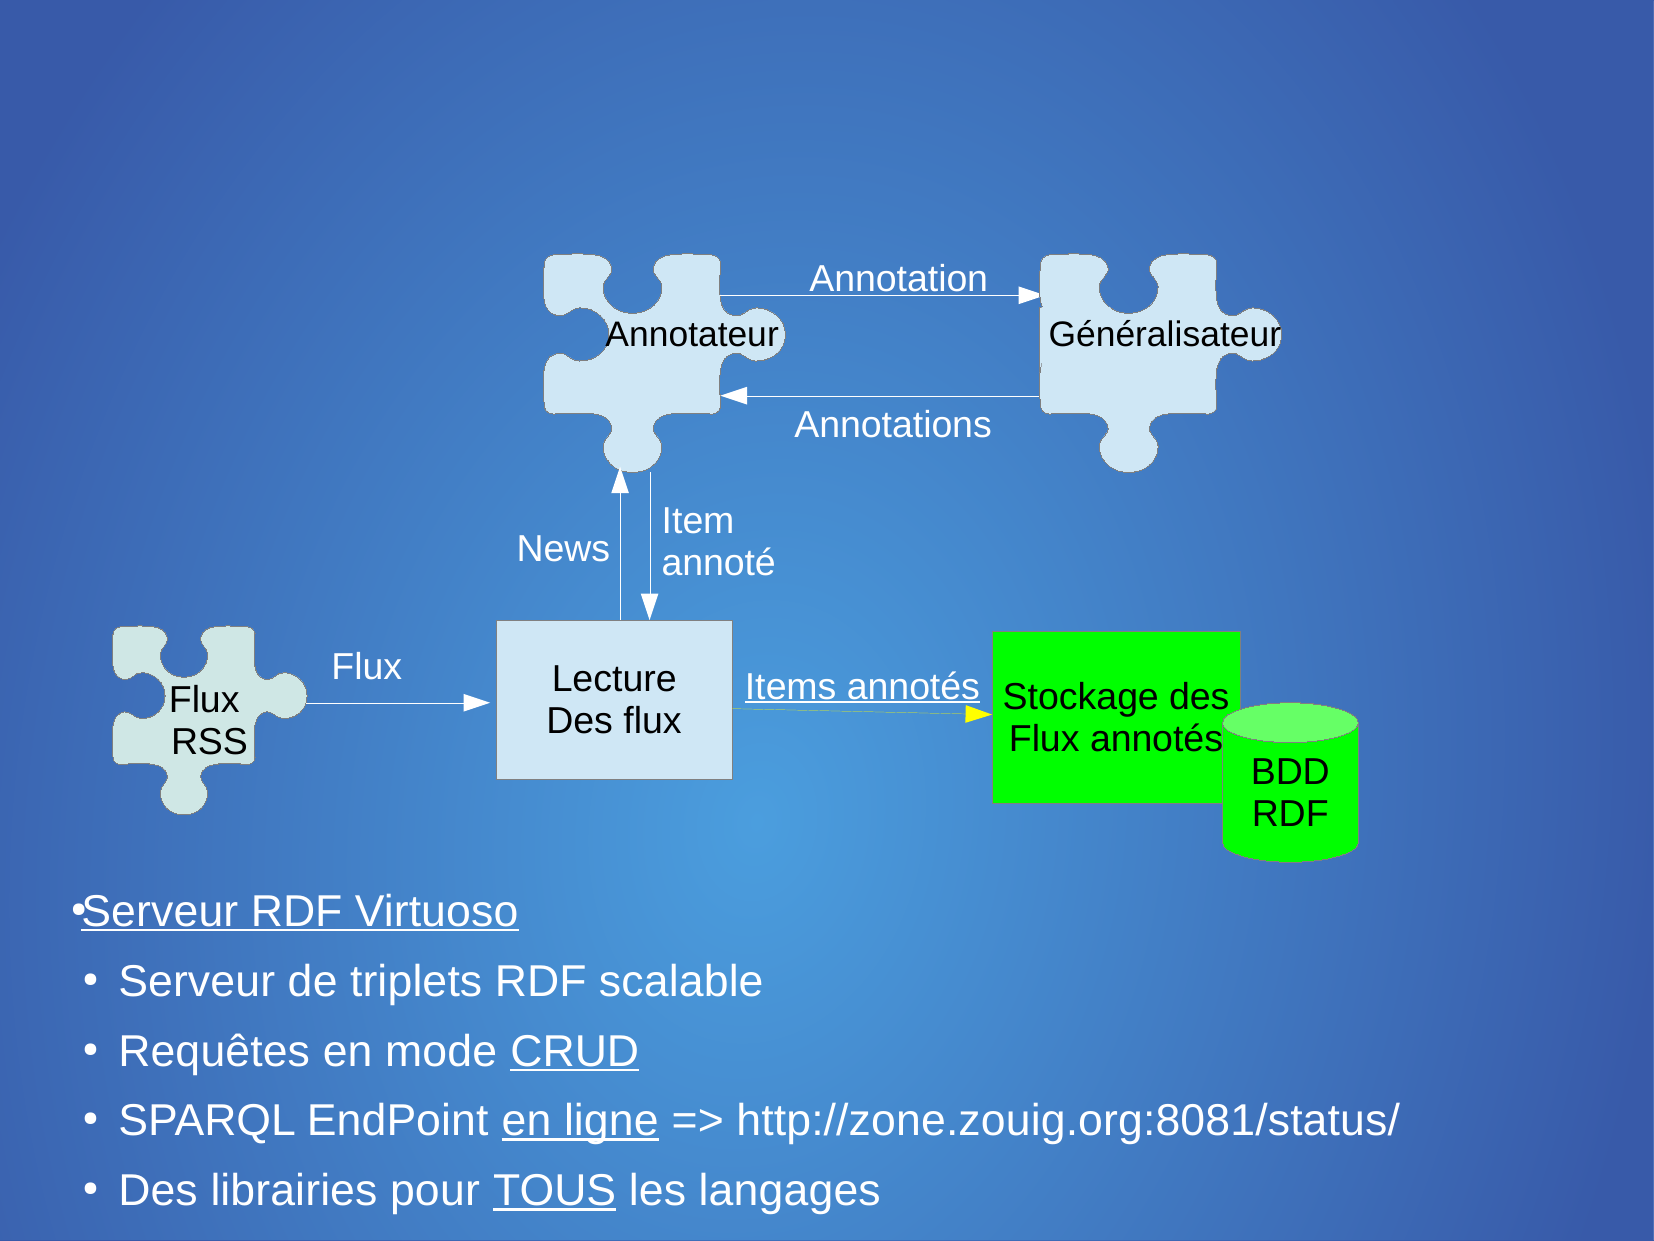

Annotation
Annotateur
Généralisateur
Annotations
Item annoté
News
Lecture
Des flux
Flux
RSS
Stockage des
Flux annotés
Flux
Items annotés
BDD
RDF
# Serveur RDF Virtuoso
Serveur de triplets RDF scalable
Requêtes en mode CRUD
SPARQL EndPoint en ligne => http://zone.zouig.org:8081/status/
Des librairies pour TOUS les langages